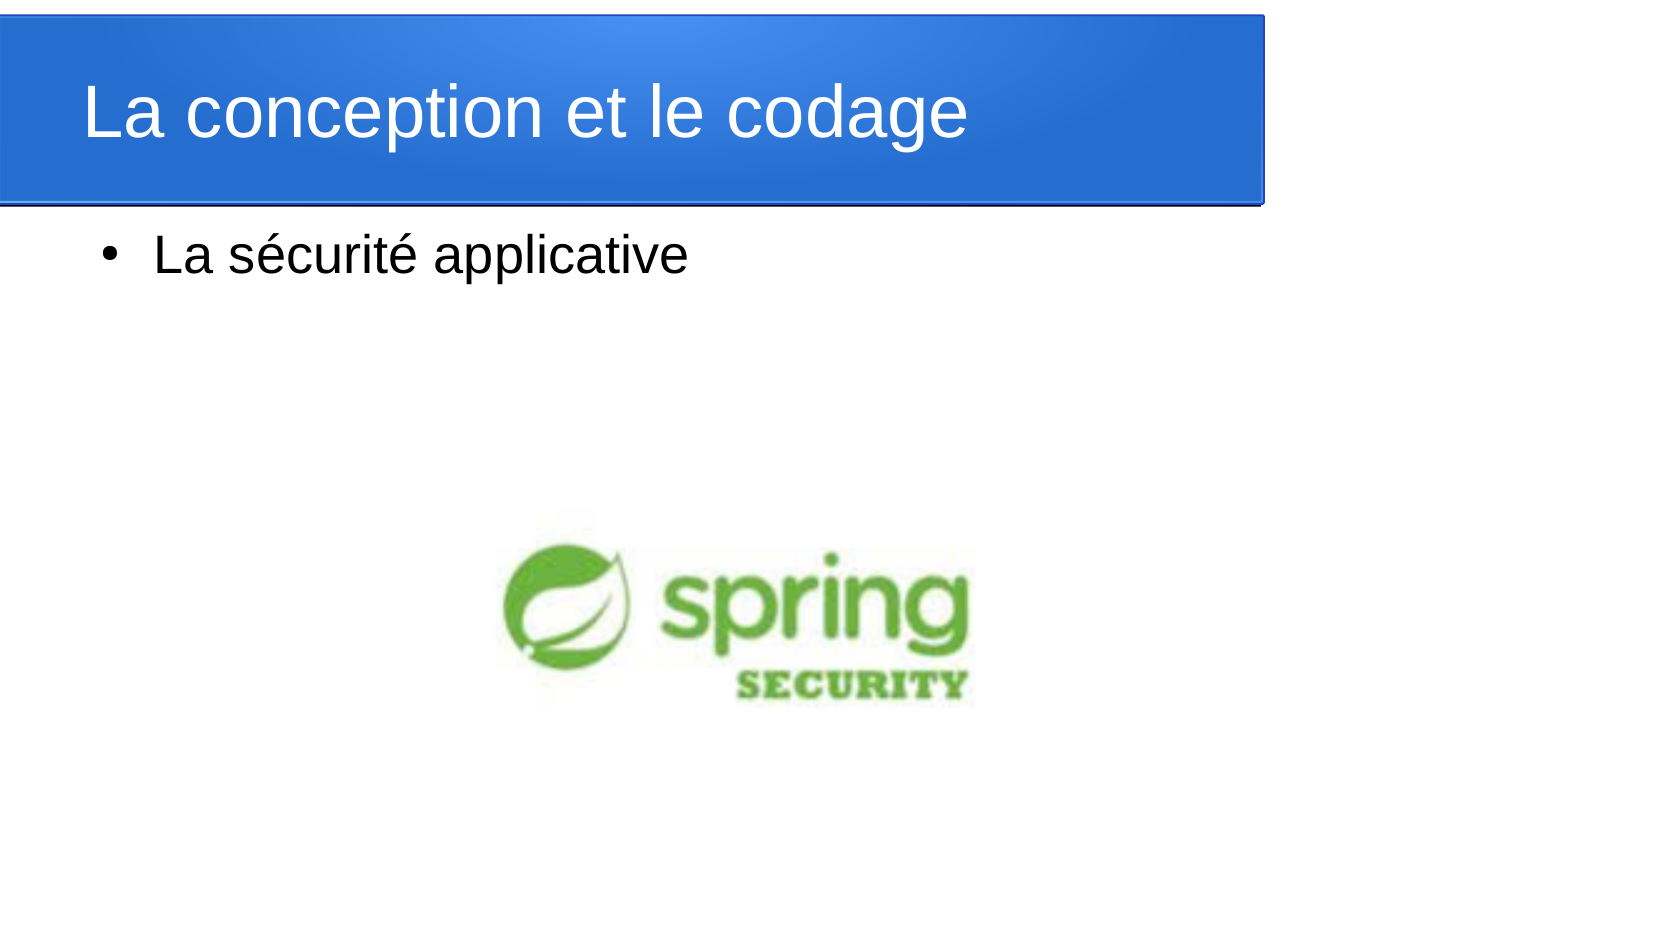

# La conception et le codage
La sécurité applicative